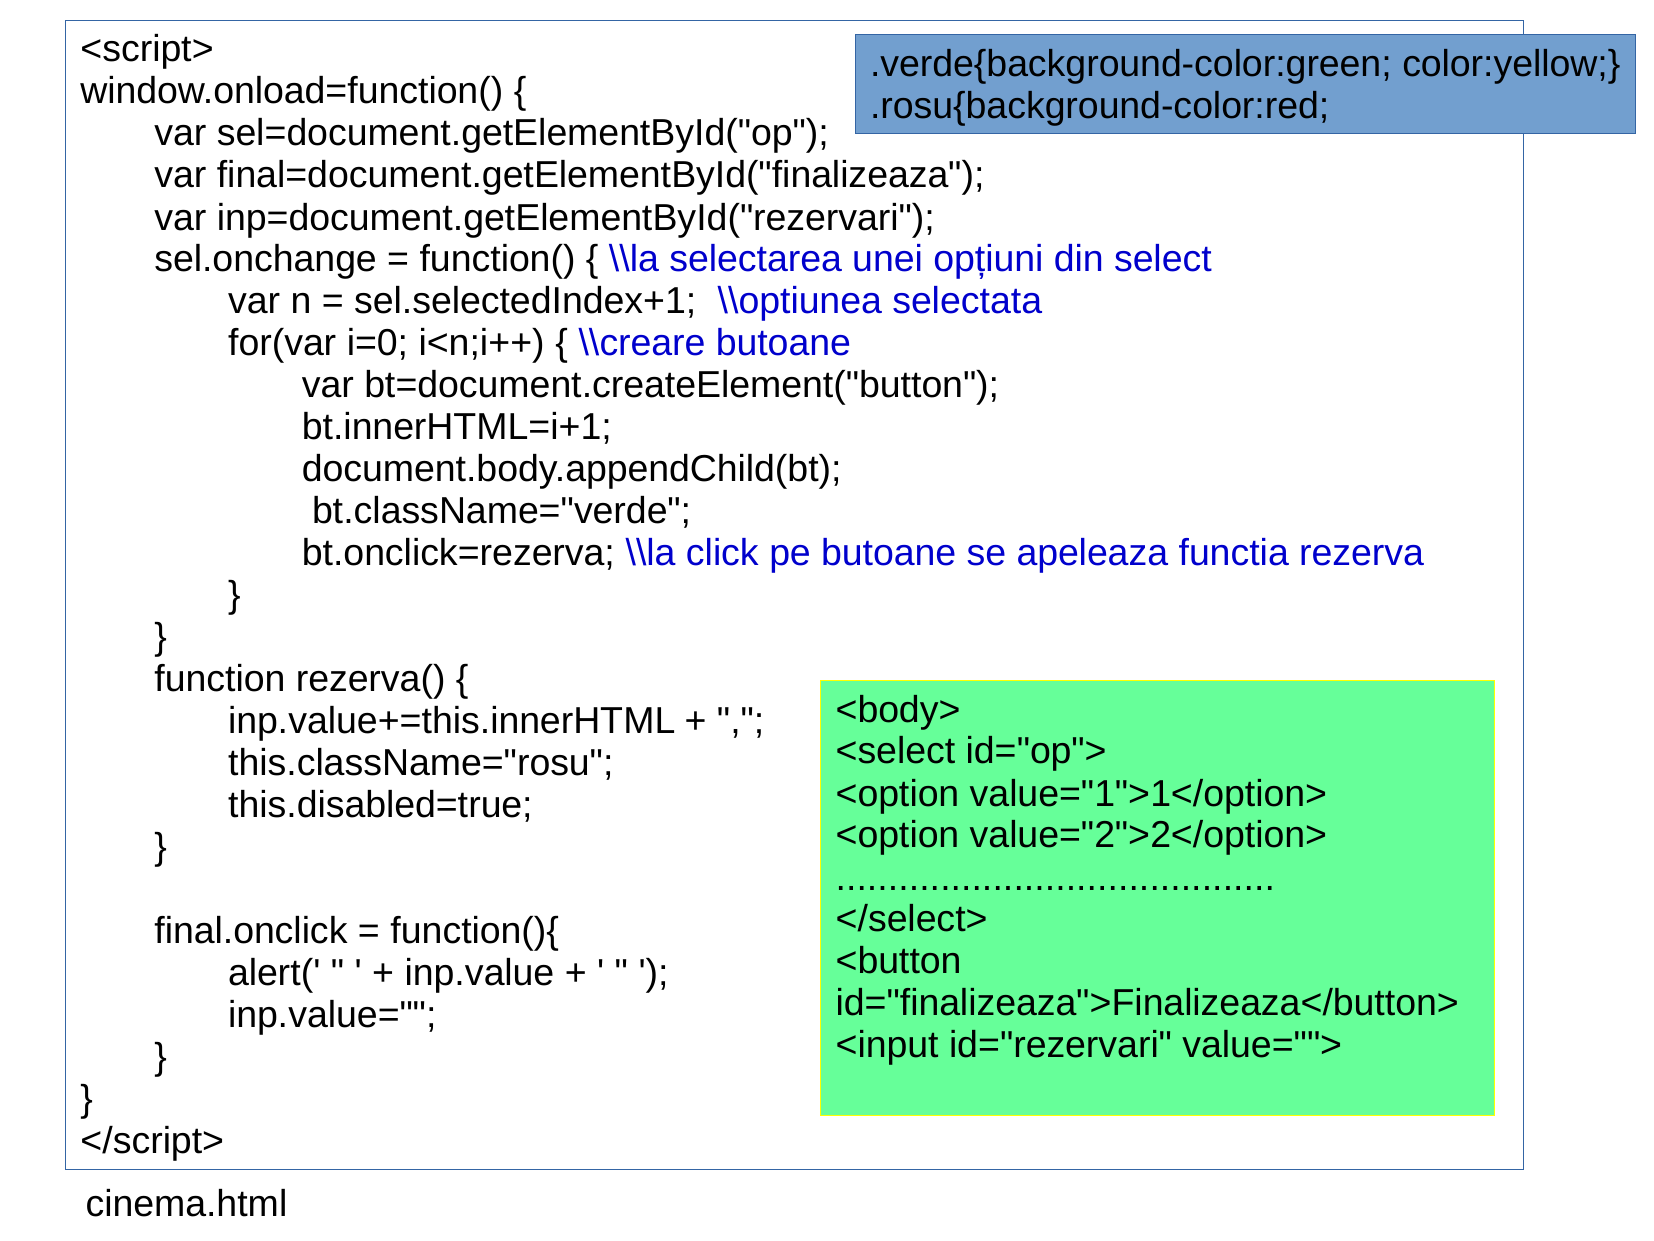

<script>
window.onload=function() {
	var sel=document.getElementById("op");
	var final=document.getElementById("finalizeaza");
	var inp=document.getElementById("rezervari");
	sel.onchange = function() { \\la selectarea unei opțiuni din select
		var n = sel.selectedIndex+1; \\optiunea selectata
		for(var i=0; i<n;i++) { \\creare butoane
			var bt=document.createElement("button");
			bt.innerHTML=i+1;
			document.body.appendChild(bt);
 	 bt.className="verde";
 		bt.onclick=rezerva; \\la click pe butoane se apeleaza functia rezerva
		}
	}
	function rezerva() {
		inp.value+=this.innerHTML + ",";
		this.className="rosu";
		this.disabled=true;
	}
	final.onclick = function(){
		alert(' " ' + inp.value + ' " ');
		inp.value="";
	}
}
</script>
.verde{background-color:green; color:yellow;}
.rosu{background-color:red;
<body>
<select id="op">
<option value="1">1</option>
<option value="2">2</option>
..........................................
</select>
<button id="finalizeaza">Finalizeaza</button>
<input id="rezervari" value="">
cinema.html